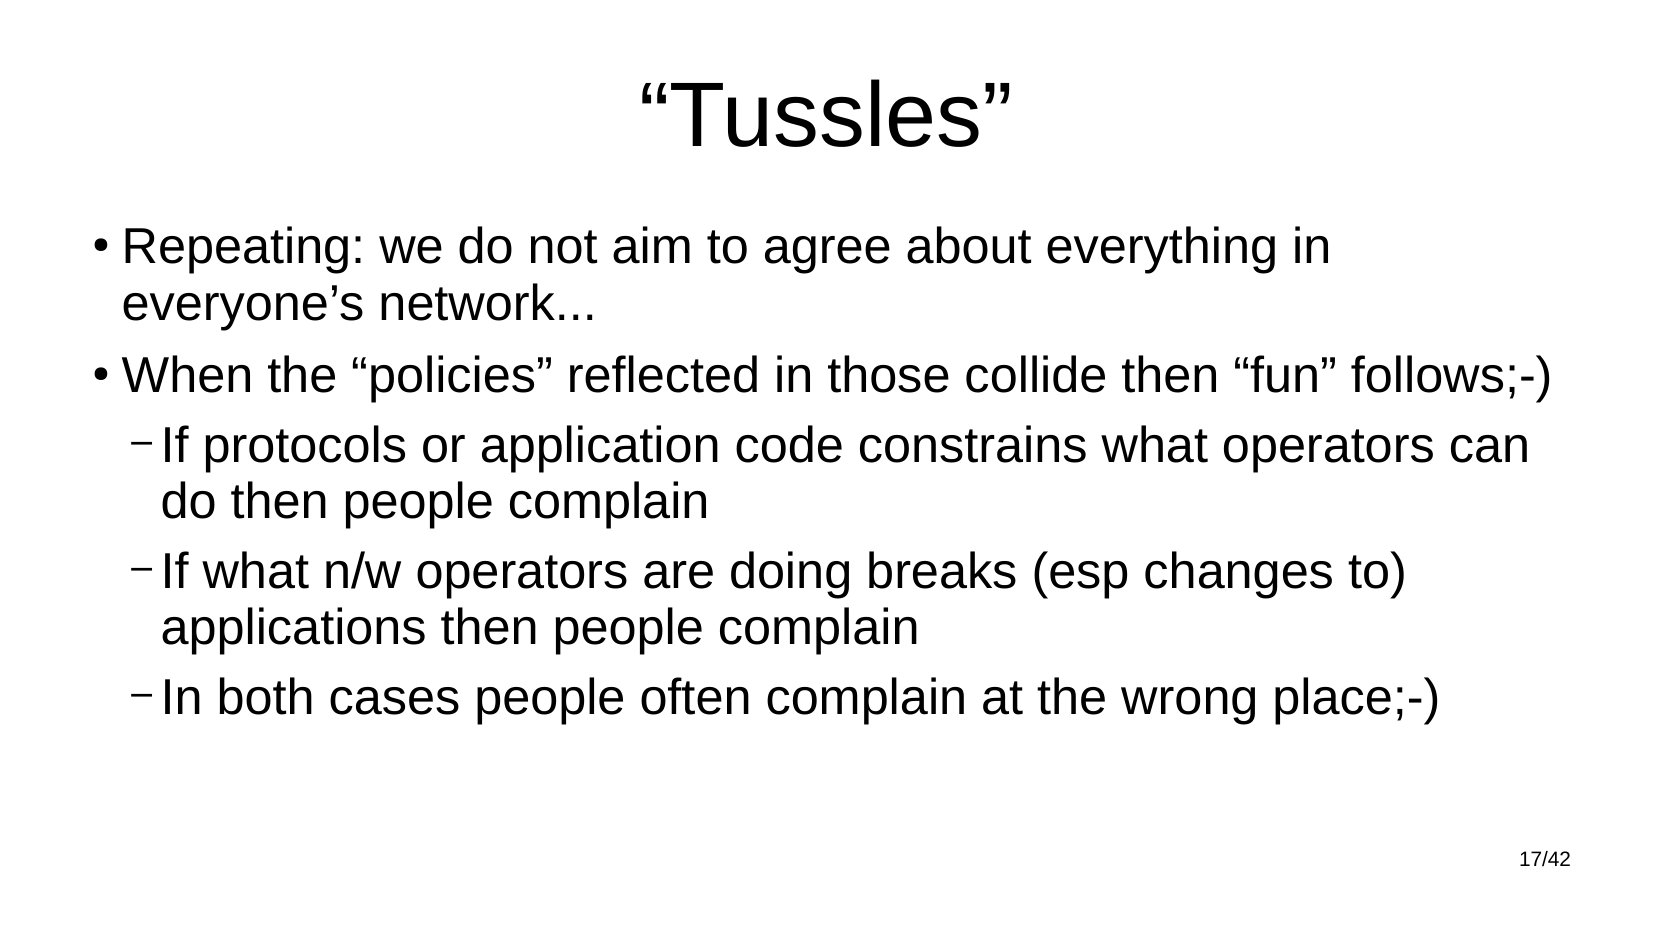

# “Tussles”
Repeating: we do not aim to agree about everything in everyone’s network...
When the “policies” reflected in those collide then “fun” follows;-)
If protocols or application code constrains what operators can do then people complain
If what n/w operators are doing breaks (esp changes to) applications then people complain
In both cases people often complain at the wrong place;-)
17